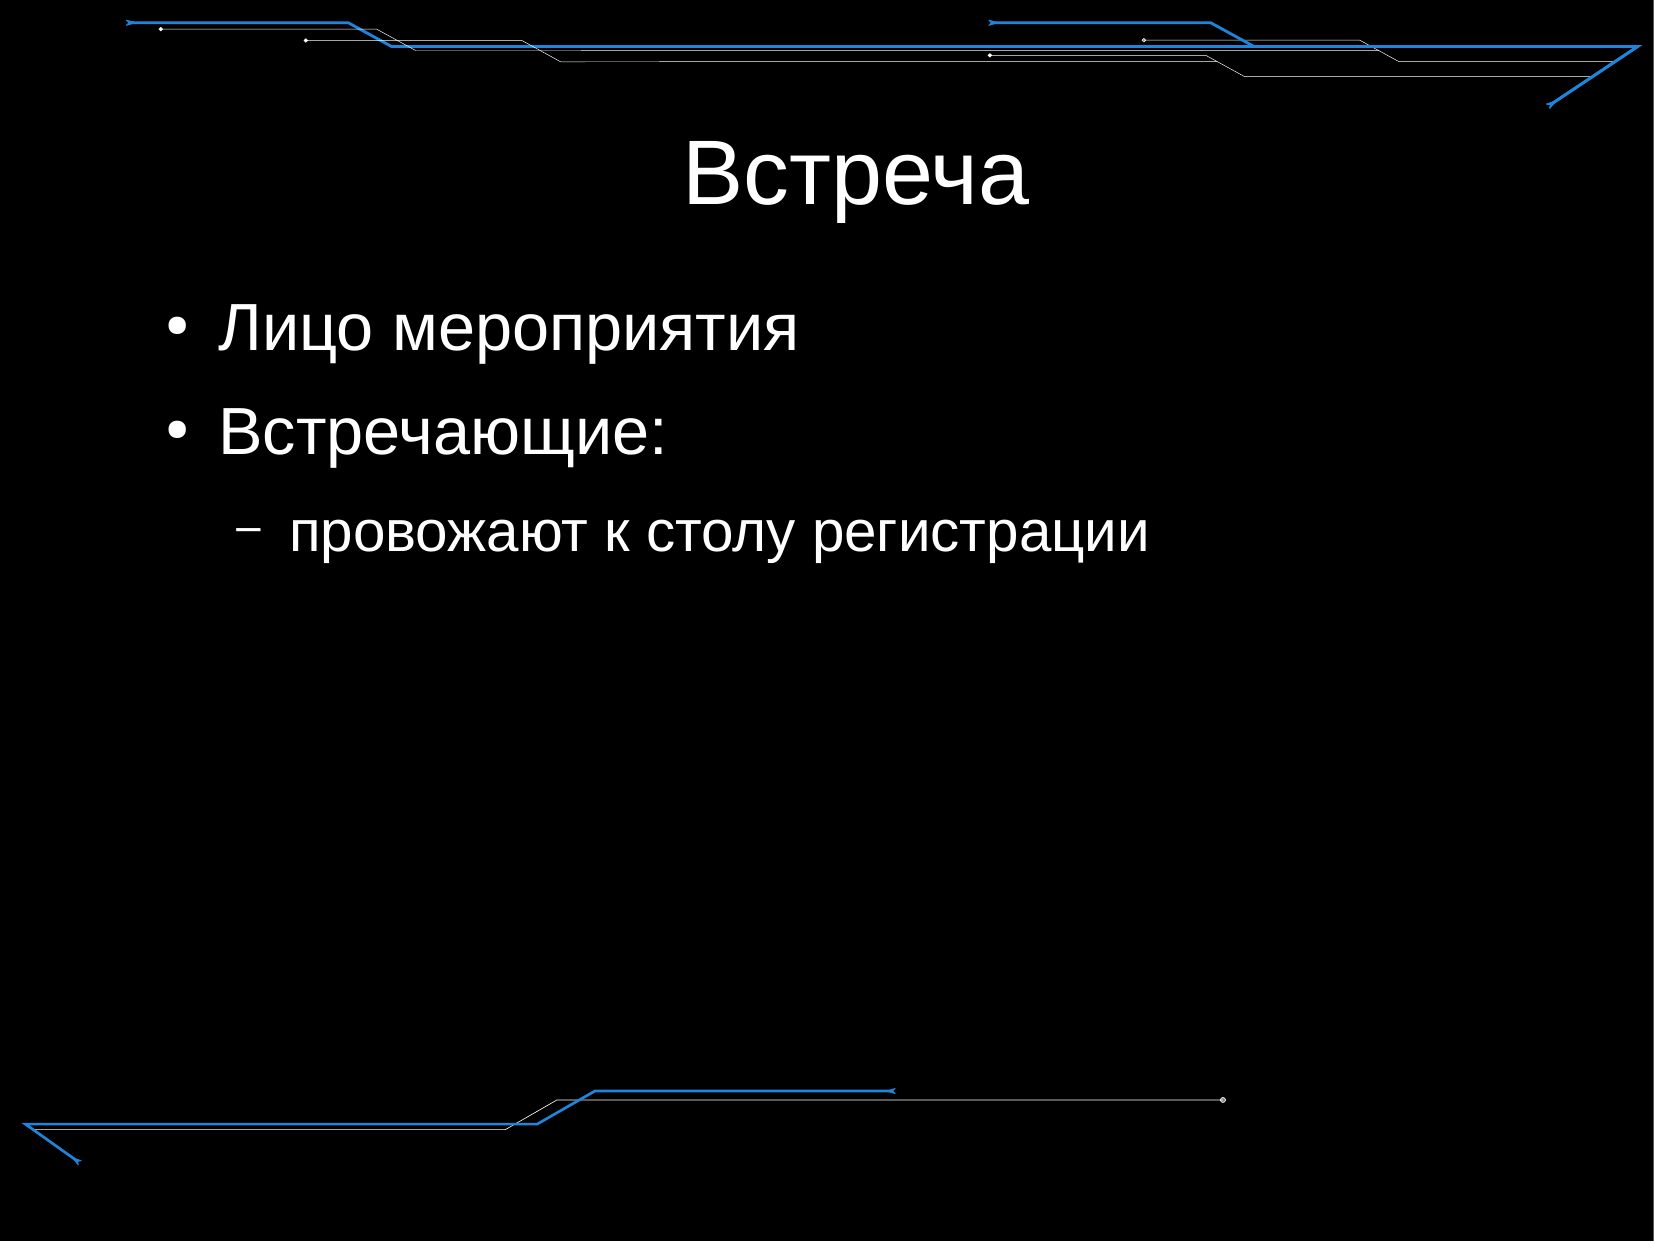

# Встреча
Лицо мероприятия
Встречающие:
провожают к столу регистрации